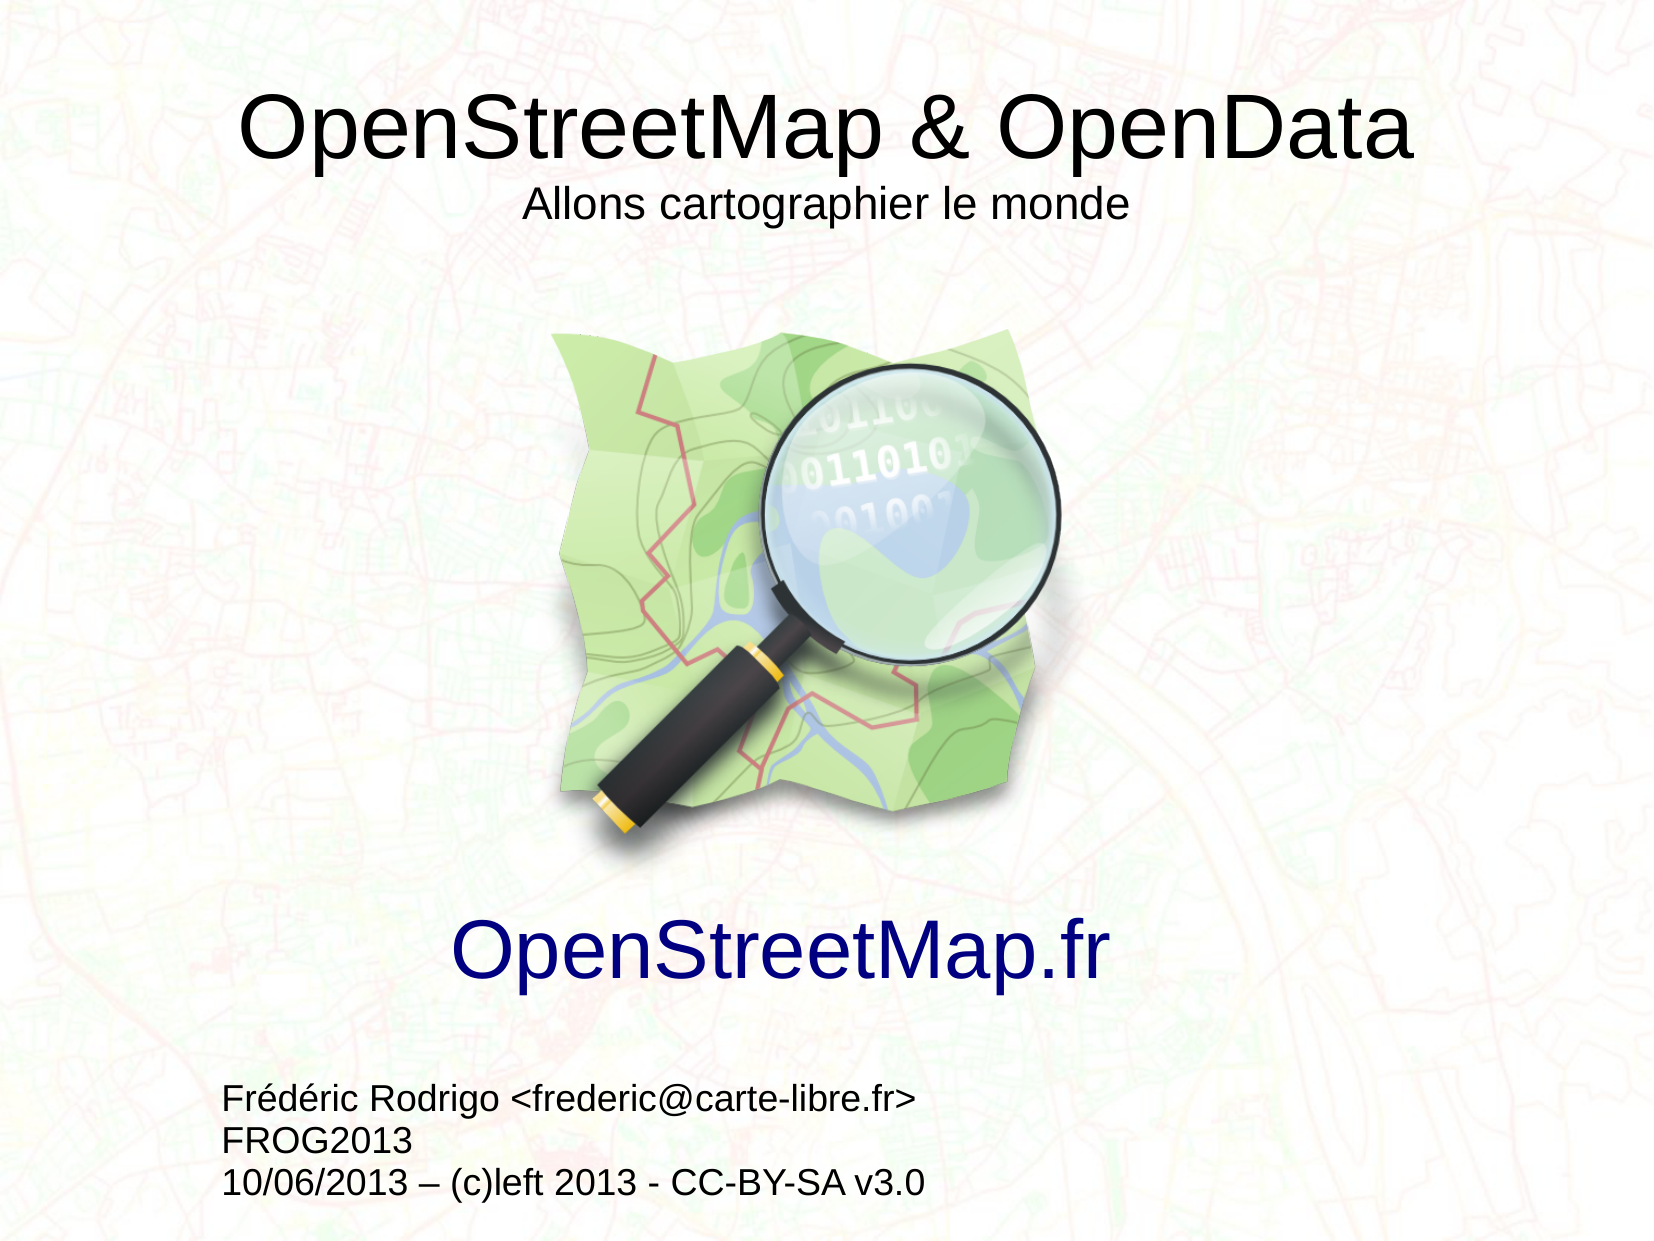

# OpenStreetMap & OpenData Allons cartographier le monde
OpenStreetMap.fr
Frédéric Rodrigo <frederic@carte-libre.fr>
FROG2013
10/06/2013 – (c)left 2013 - CC-BY-SA v3.0